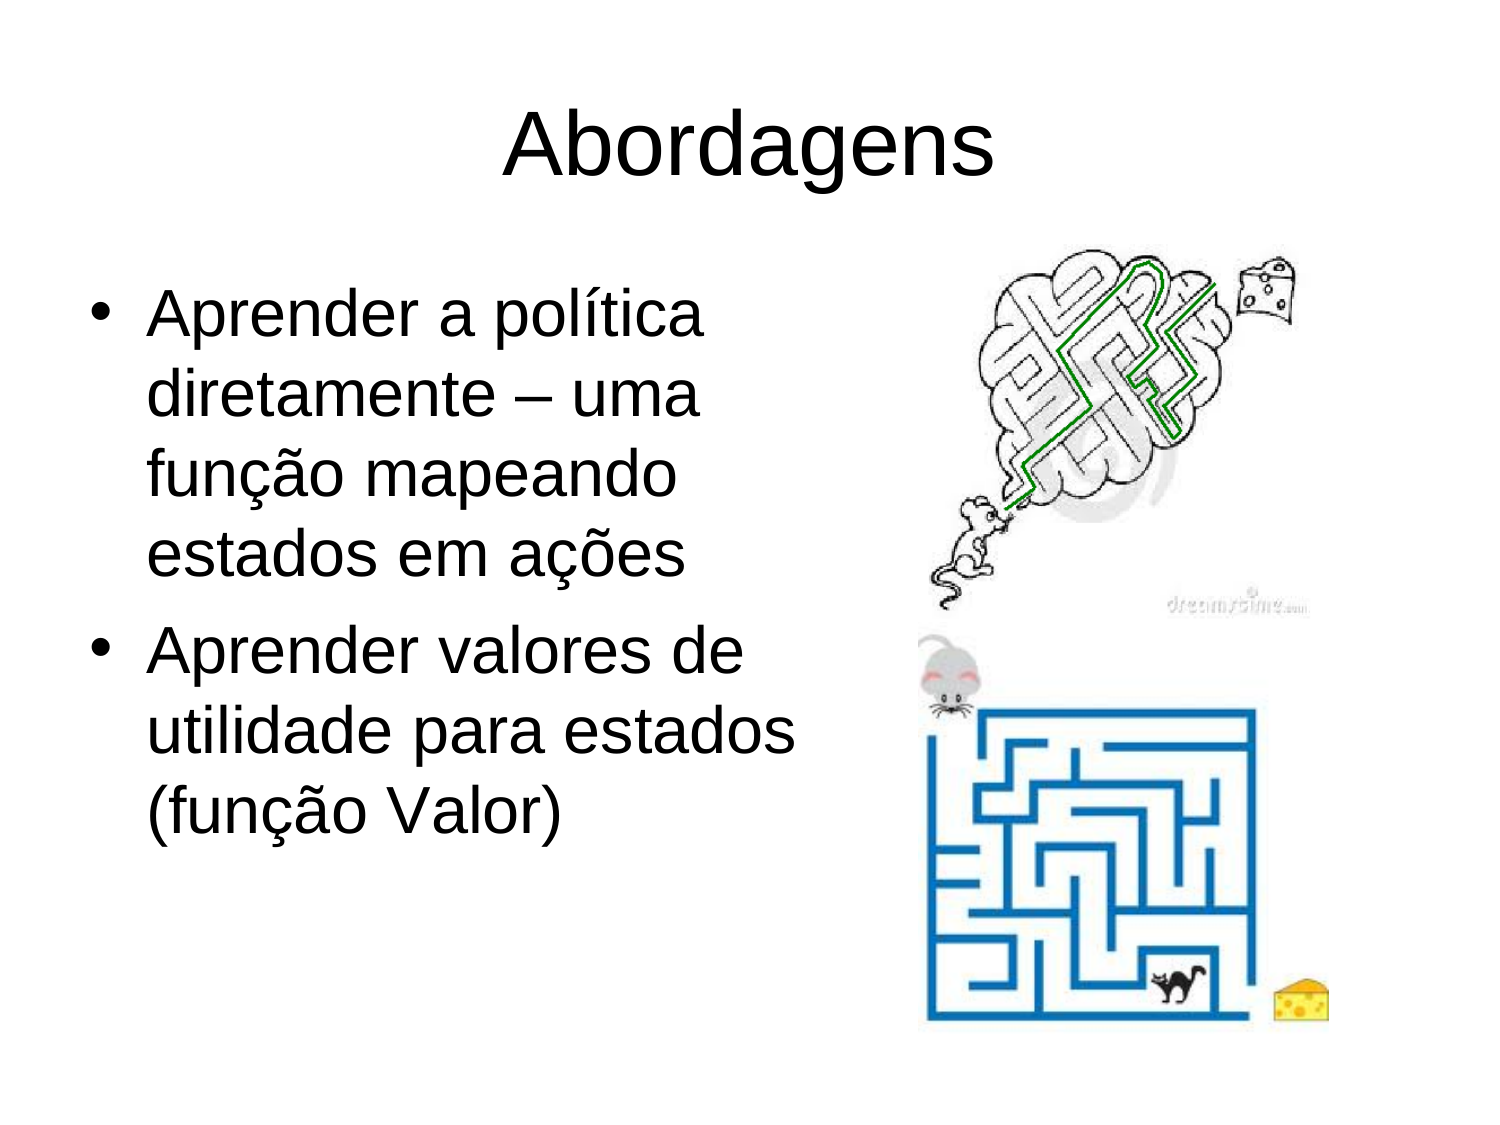

# Abordagens
Aprender a política diretamente – uma função mapeando estados em ações
Aprender valores de utilidade para estados (função Valor)